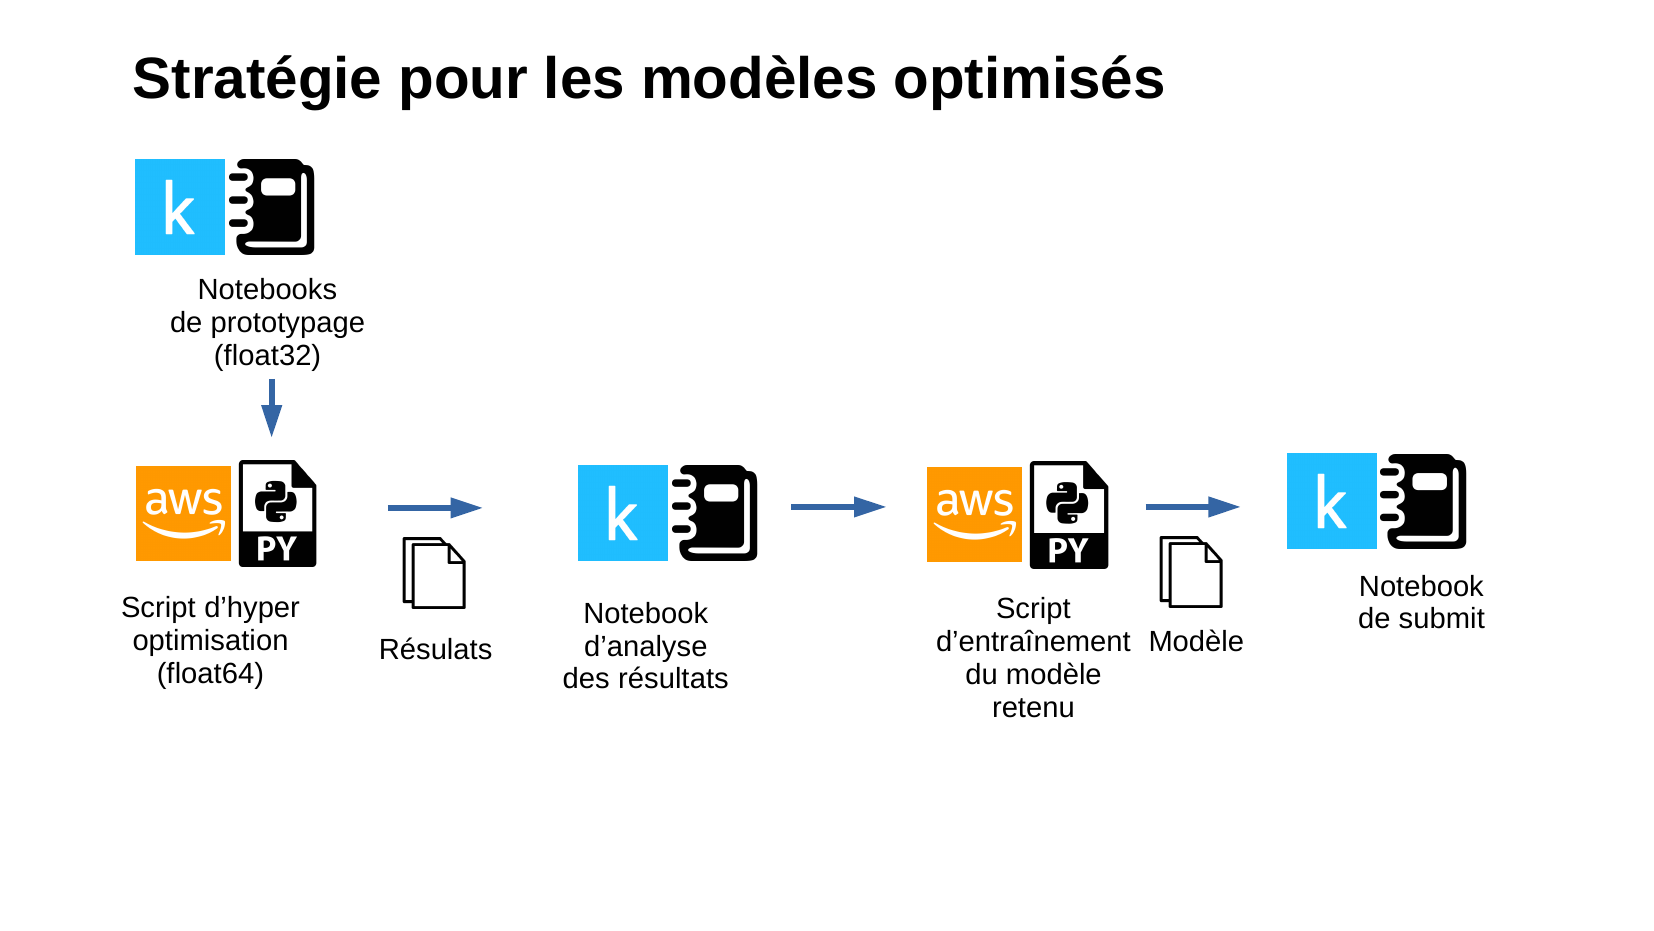

Stratégie pour les modèles optimisés
Notebooks
de prototypage
(float32)
Notebook
de submit
Script d’hyper optimisation
(float64)
Script d’entraînement du modèle
retenu
Notebook
d’analyse
des résultats
Modèle
Résulats